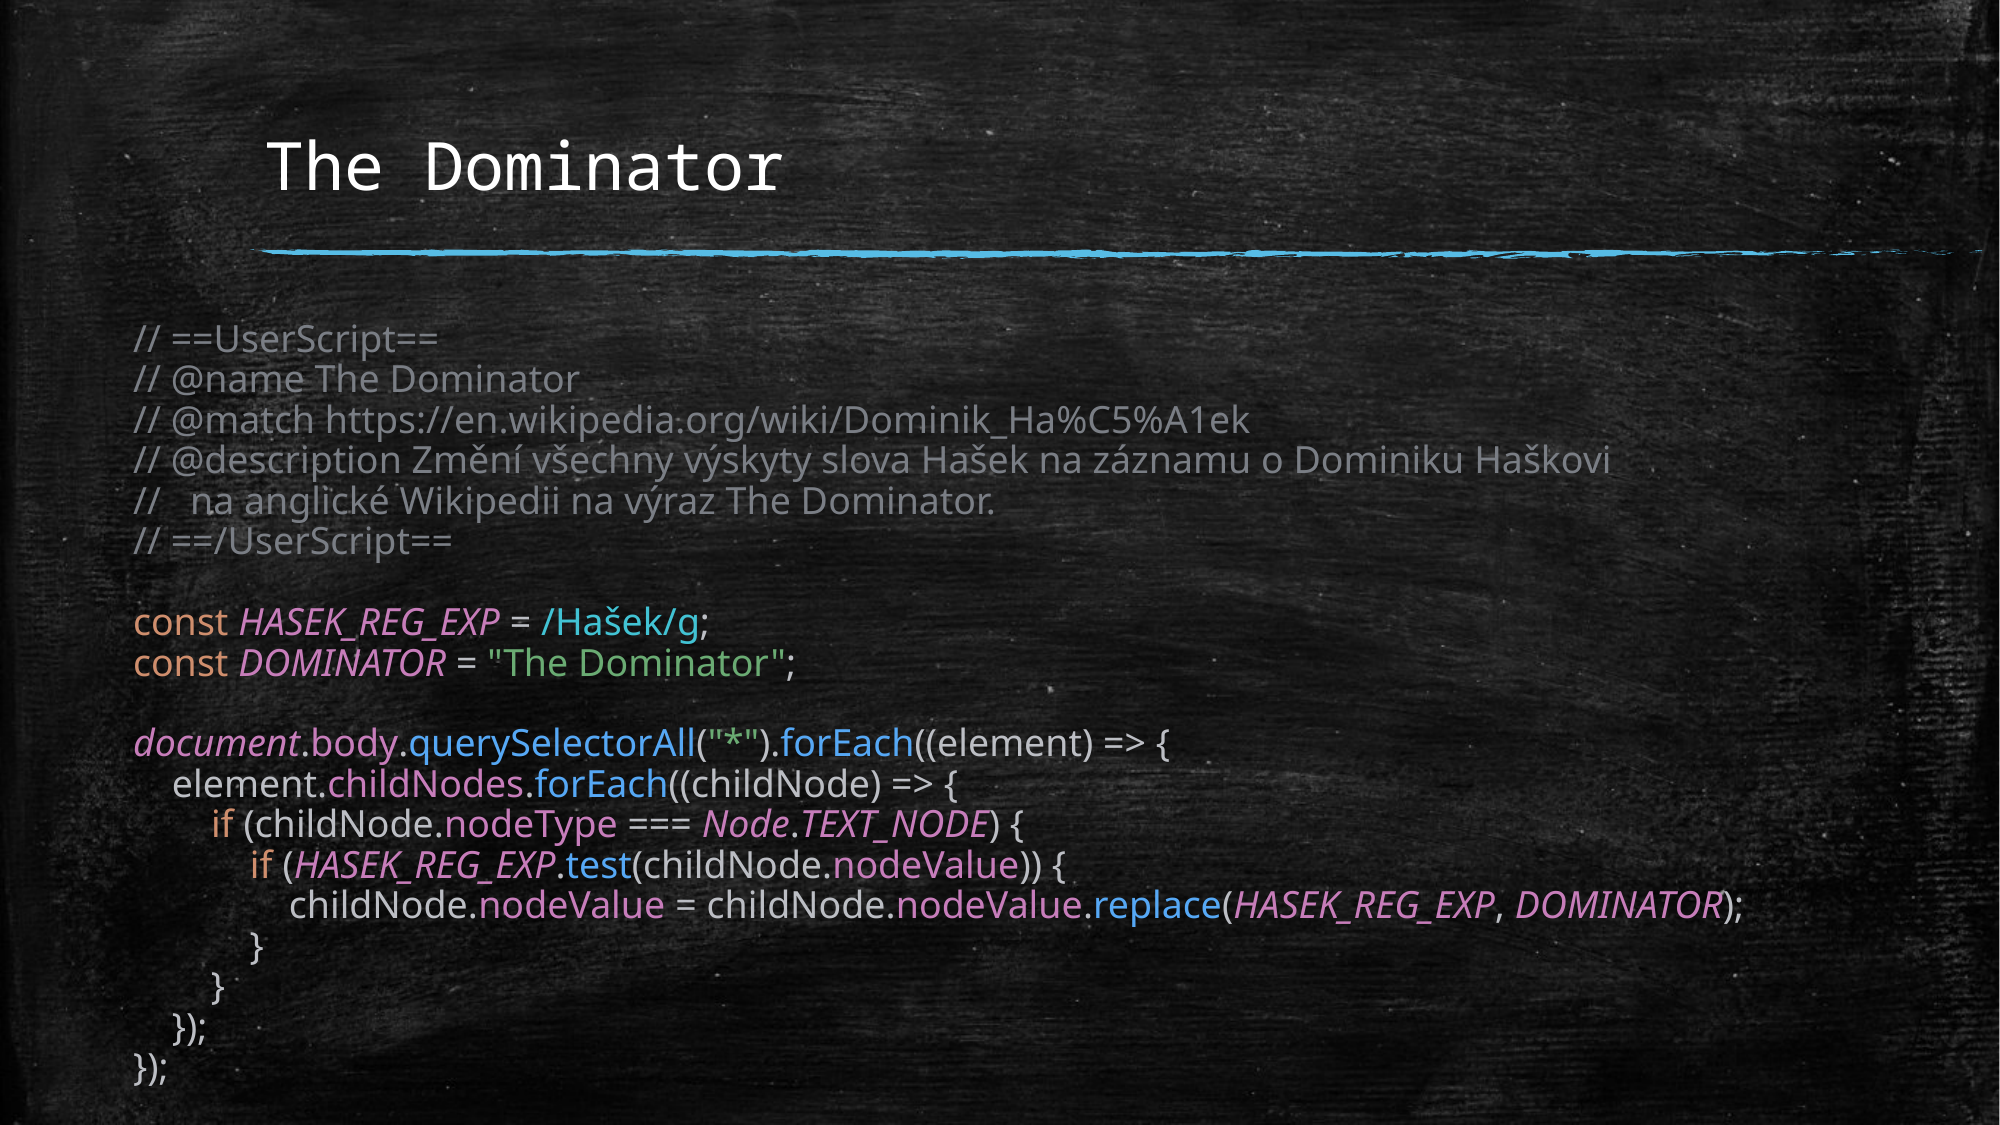

# The Dominator
// ==UserScript==
// @name The Dominator
// @match https://en.wikipedia.org/wiki/Dominik_Ha%C5%A1ek
// @description Změní všechny výskyty slova Hašek na záznamu o Dominiku Haškovi
// na anglické Wikipedii na výraz The Dominator.
// ==/UserScript==
const HASEK_REG_EXP = /Hašek/g;
const DOMINATOR = "The Dominator";
document.body.querySelectorAll("*").forEach((element) => {
 element.childNodes.forEach((childNode) => {
 if (childNode.nodeType === Node.TEXT_NODE) {
 if (HASEK_REG_EXP.test(childNode.nodeValue)) {
 childNode.nodeValue = childNode.nodeValue.replace(HASEK_REG_EXP, DOMINATOR);
 }
 }
 });
});